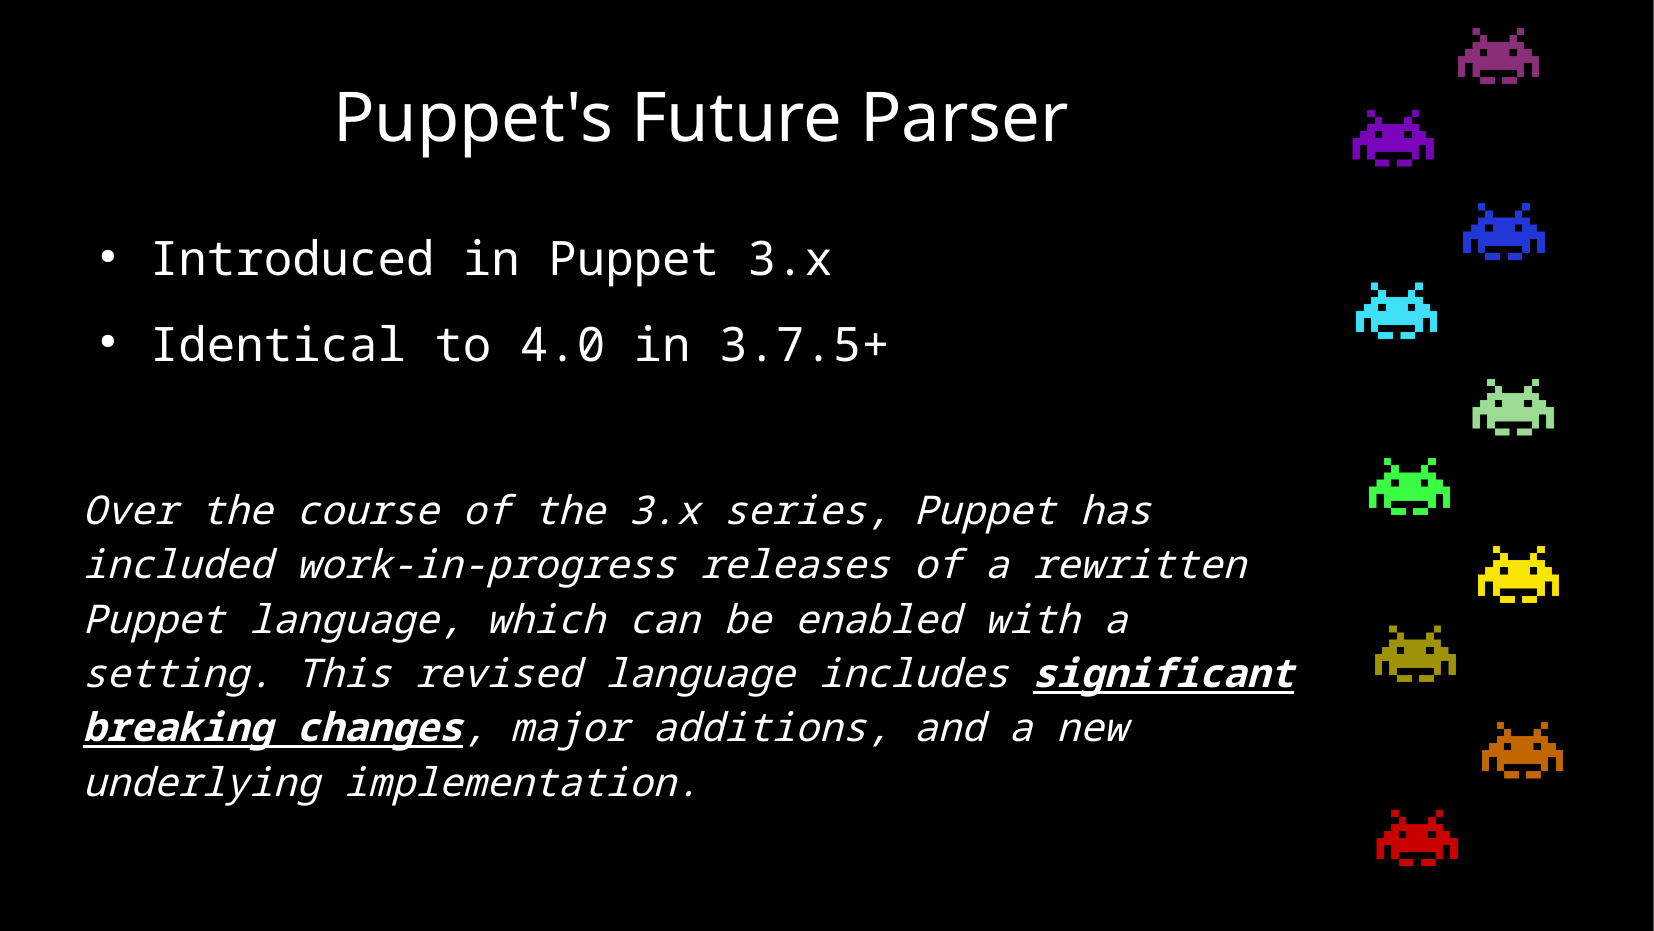

# Puppet's Future Parser
Introduced in Puppet 3.x
Identical to 4.0 in 3.7.5+
Over the course of the 3.x series, Puppet has included work-in-progress releases of a rewritten Puppet language, which can be enabled with a setting. This revised language includes significant breaking changes, major additions, and a new underlying implementation.